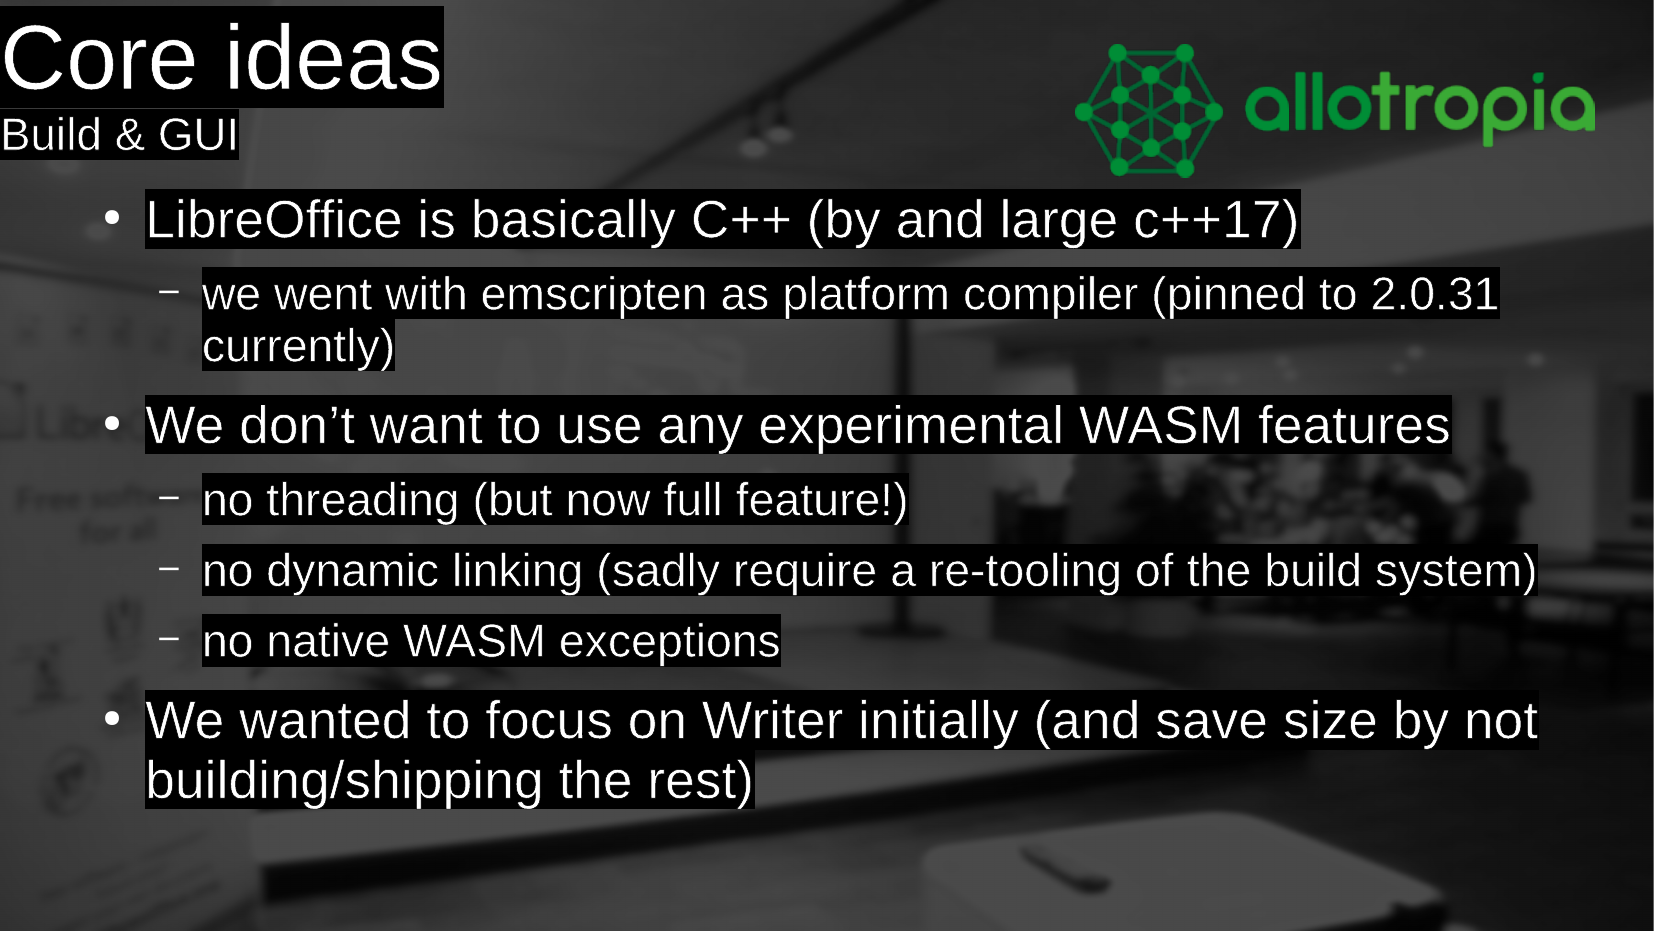

Core ideas
Build & GUI
# LibreOffice is basically C++ (by and large c++17)
we went with emscripten as platform compiler (pinned to 2.0.31 currently)
We don’t want to use any experimental WASM features
no threading (but now full feature!)
no dynamic linking (sadly require a re-tooling of the build system)
no native WASM exceptions
We wanted to focus on Writer initially (and save size by not building/shipping the rest)